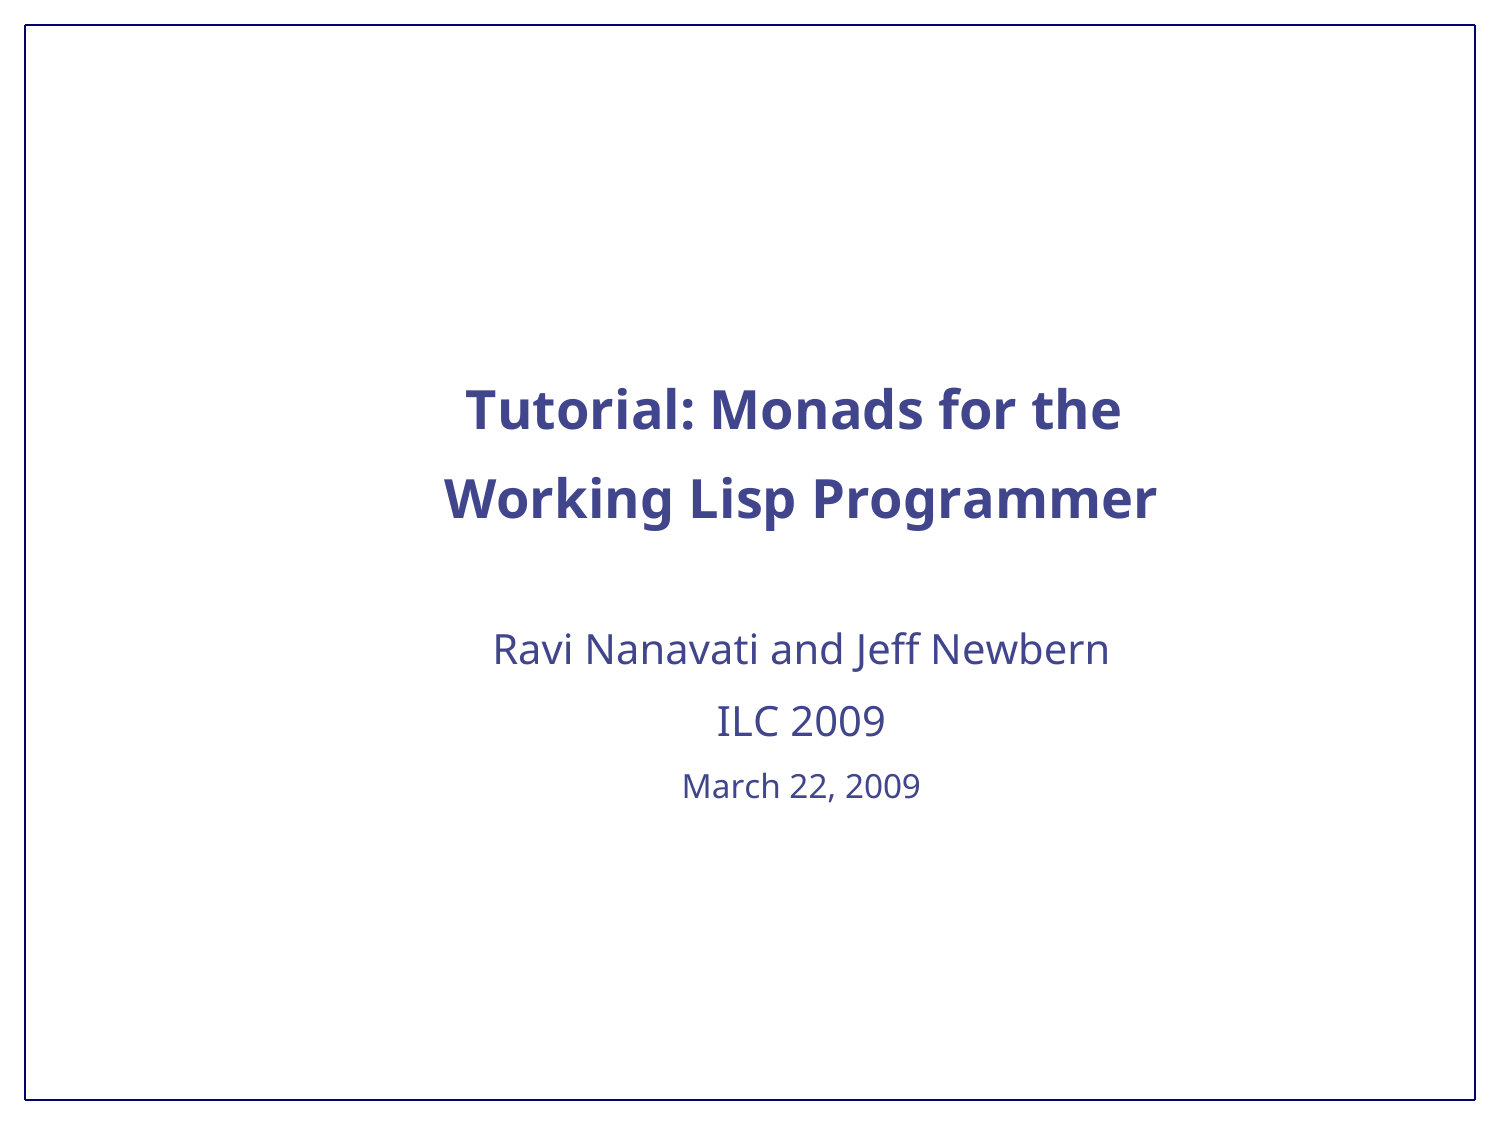

# Tutorial: Monads for the
Working Lisp Programmer
Ravi Nanavati and Jeff Newbern
ILC 2009
March 22, 2009